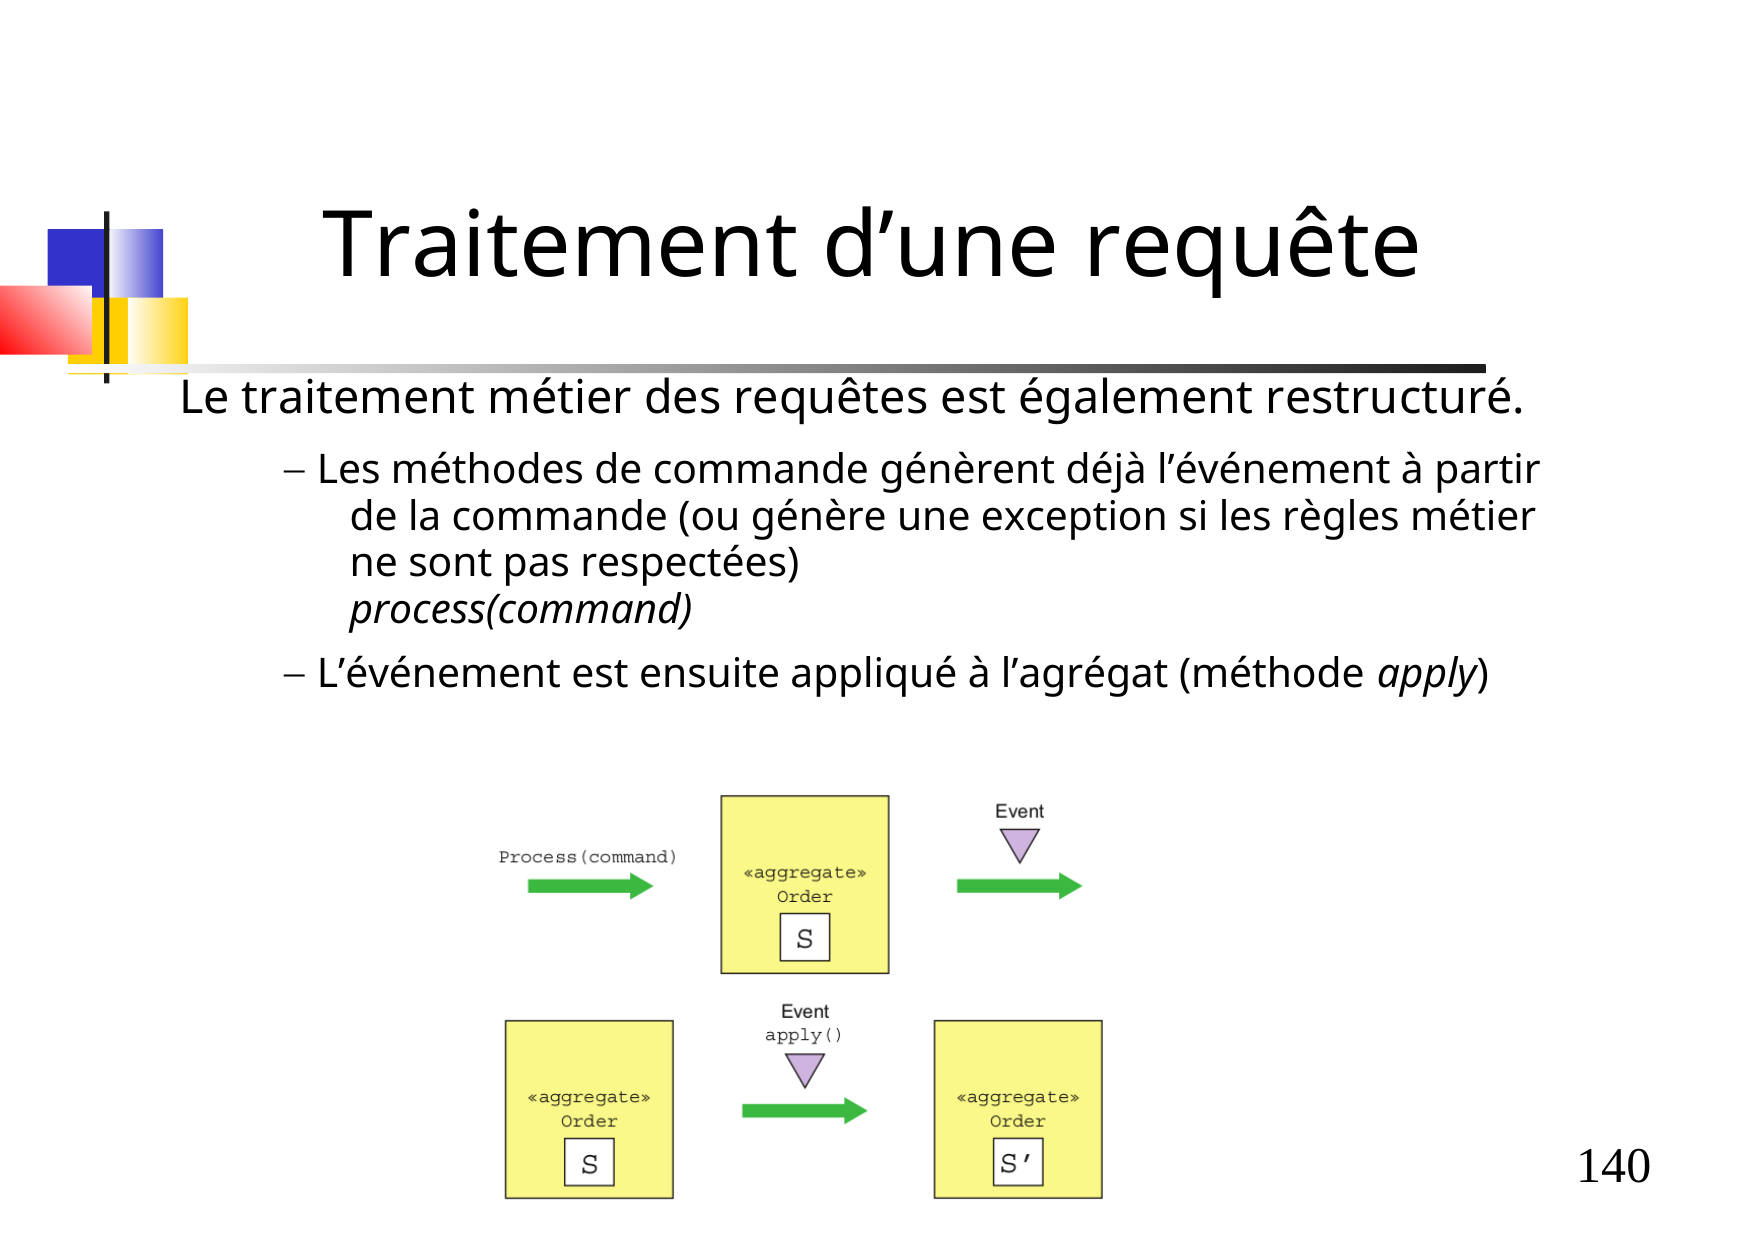

# Traitement d’une requête
Le traitement métier des requêtes est également restructuré.
Les méthodes de commande génèrent déjà l’événement à partir de la commande (ou génère une exception si les règles métier ne sont pas respectées)
process(command)
L’événement est ensuite appliqué à l’agrégat (méthode apply)